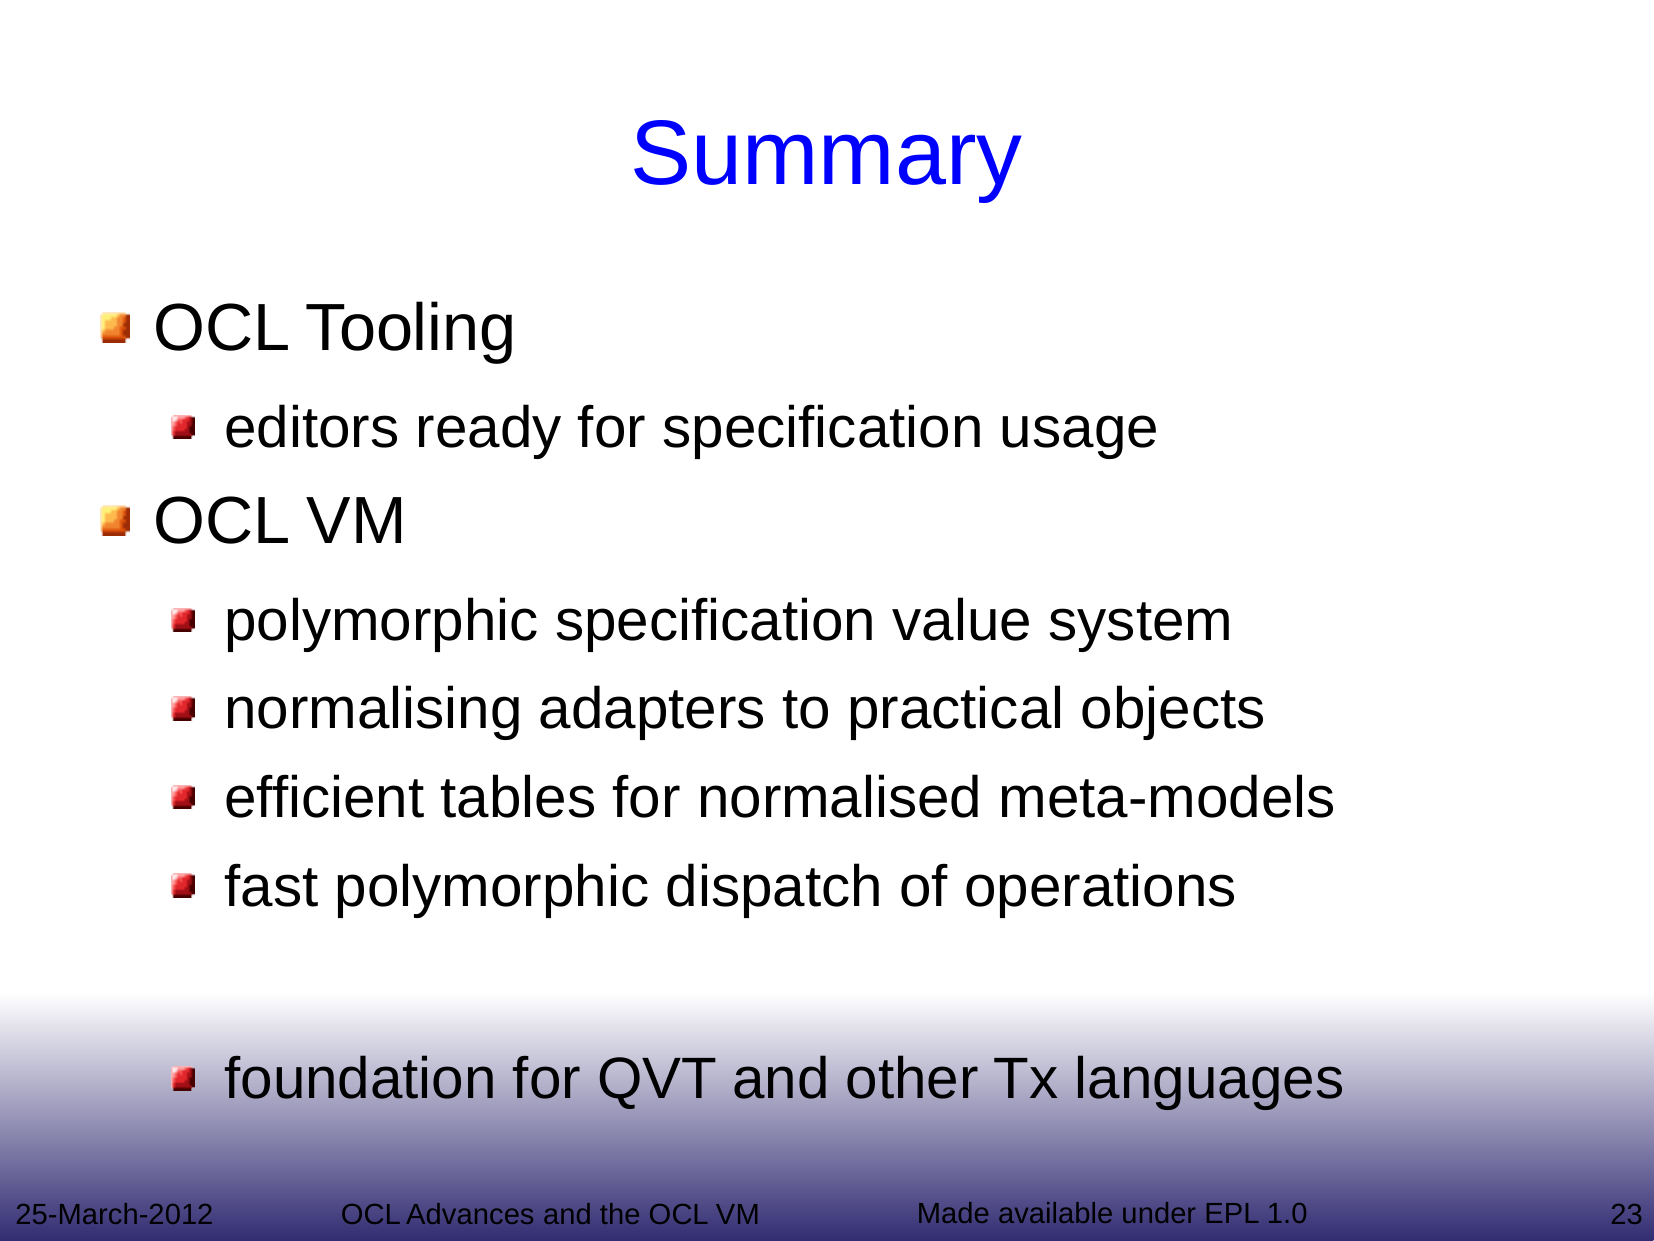

# Summary
OCL Tooling
editors ready for specification usage
OCL VM
polymorphic specification value system
normalising adapters to practical objects
efficient tables for normalised meta-models
fast polymorphic dispatch of operations
foundation for QVT and other Tx languages
25-March-2012
OCL Advances and the OCL VM
23